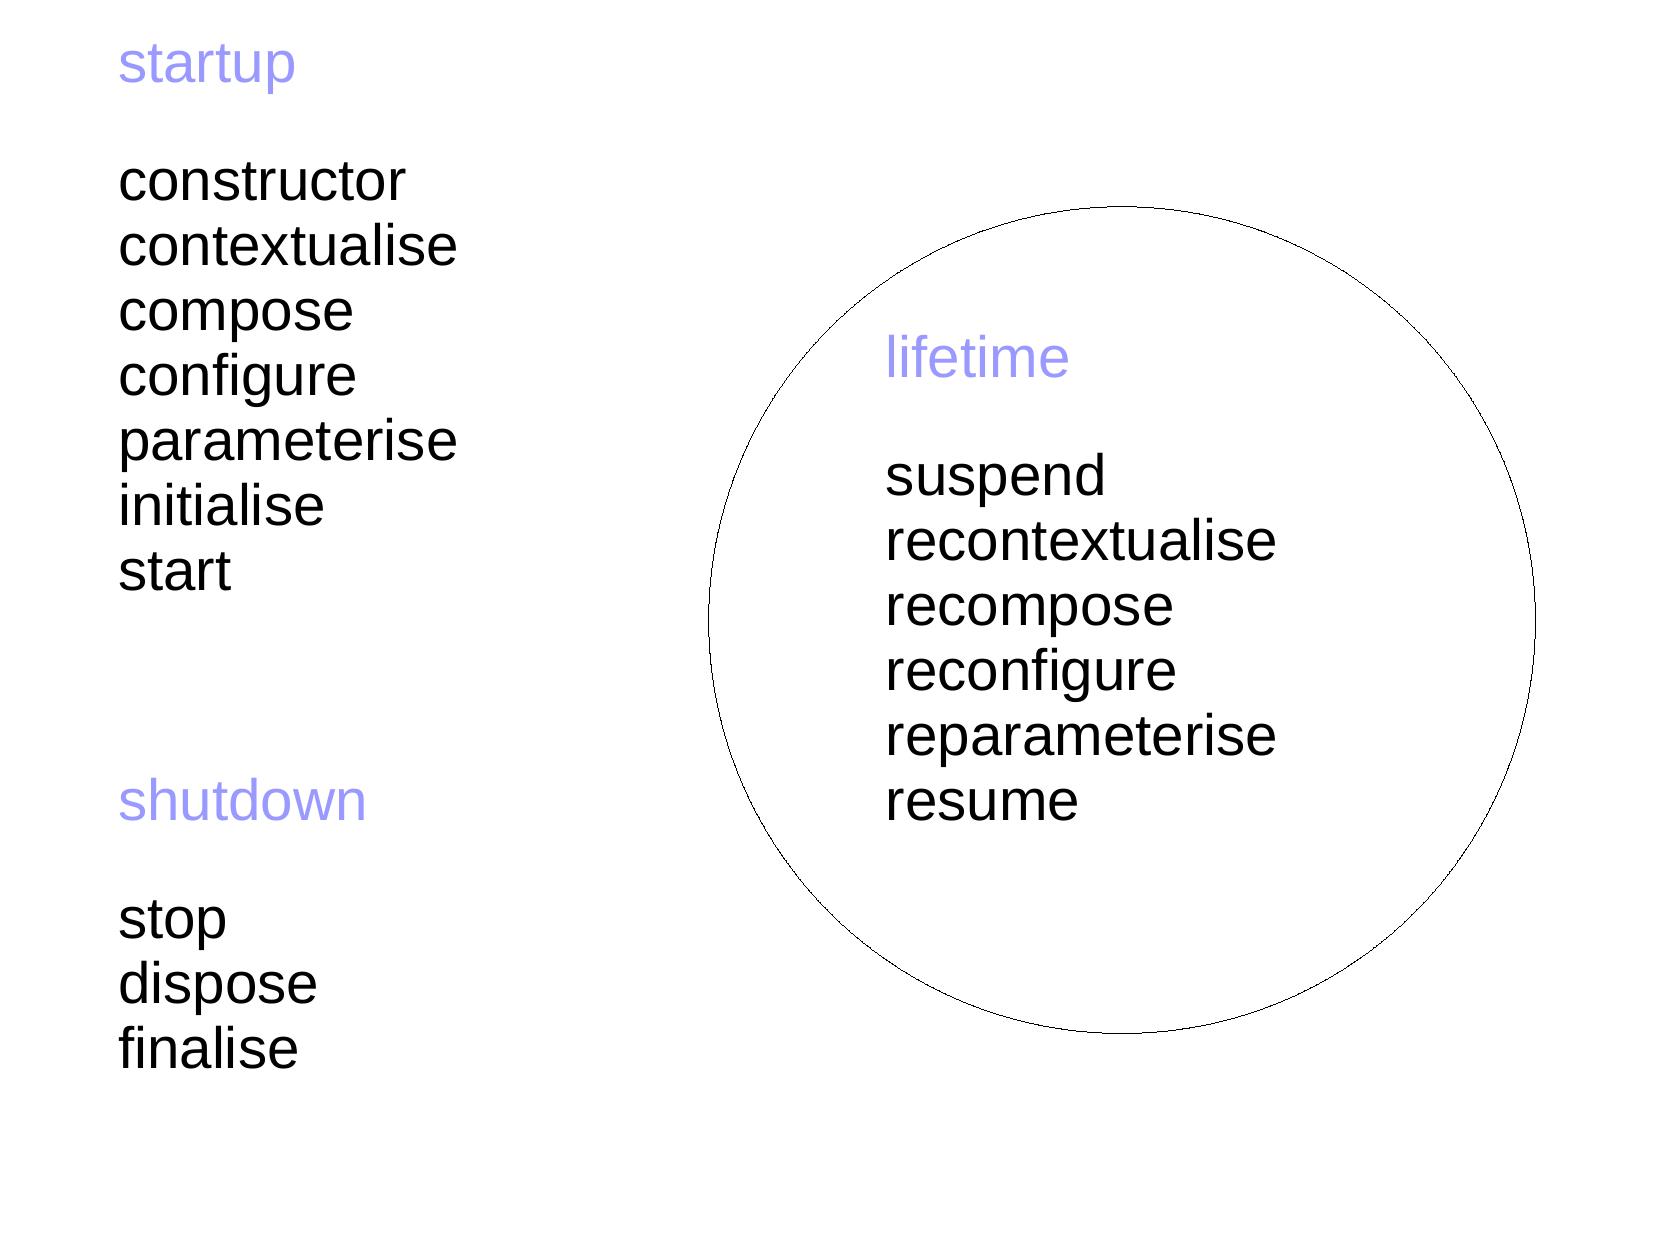

startup
constructor
contextualise
compose
configure
parameterise
initialise
start
lifetime
suspend
recontextualise
recompose
reconfigure
reparameterise
resume
shutdown
stop
dispose
finalise